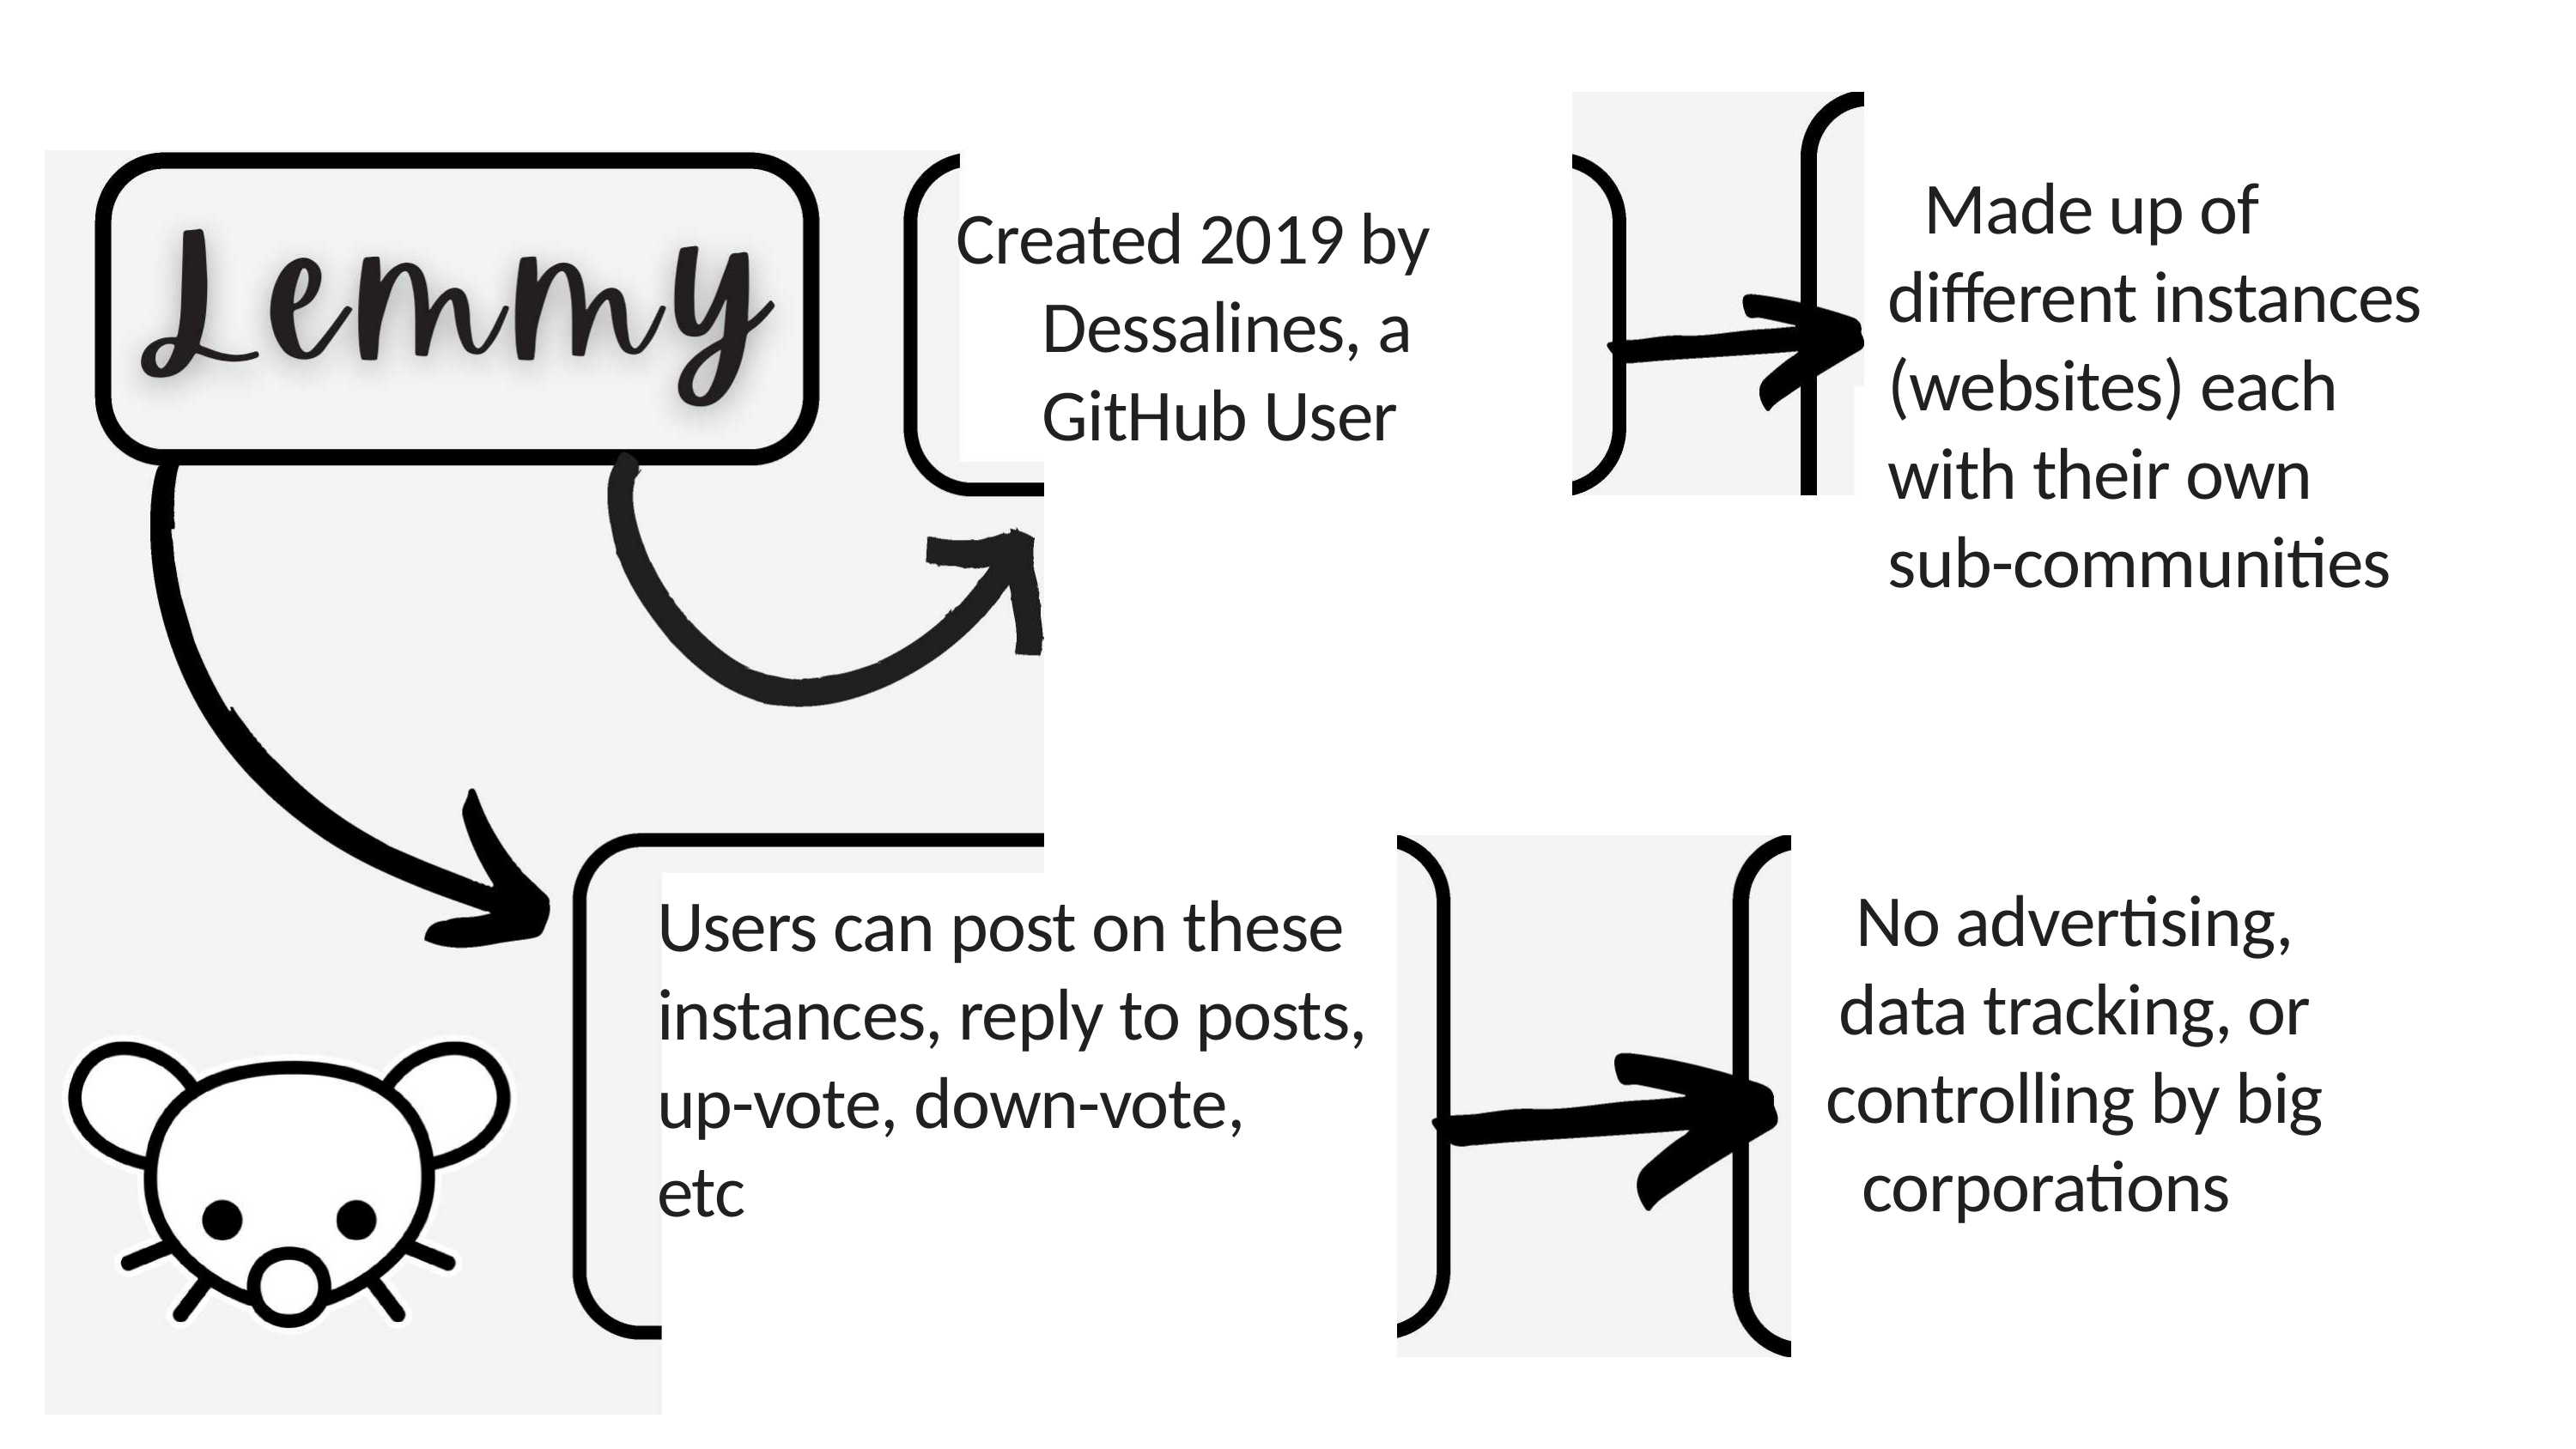

Made up of different instances (websites) each with their own sub-communities
Created 2019 by Dessalines, a GitHub User
No advertising, data tracking, or controlling by big
corporations
Users can post on these instances, reply to posts, up-vote, down-vote,
etc